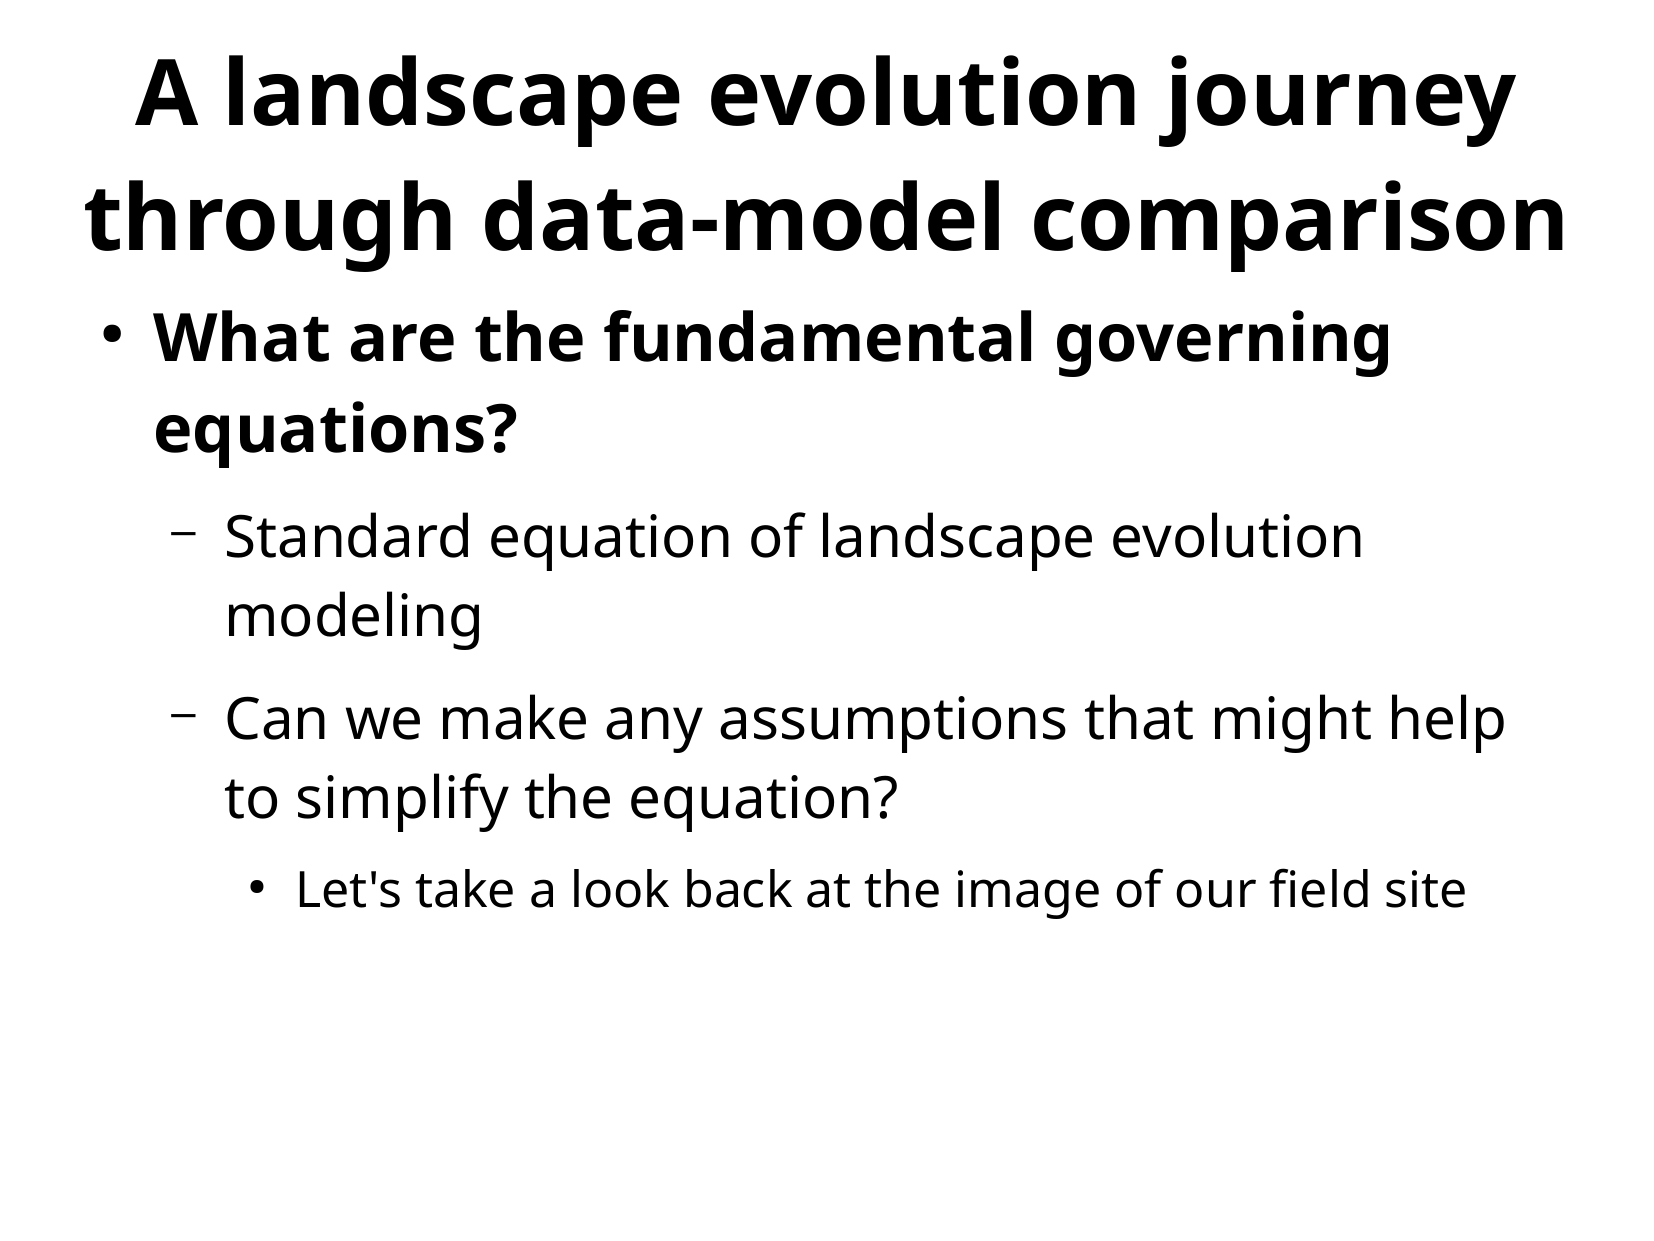

# A landscape evolution journey through data-model comparison
What are the fundamental governing equations?
Standard equation of landscape evolution modeling
Can we make any assumptions that might help to simplify the equation?
Let's take a look back at the image of our field site